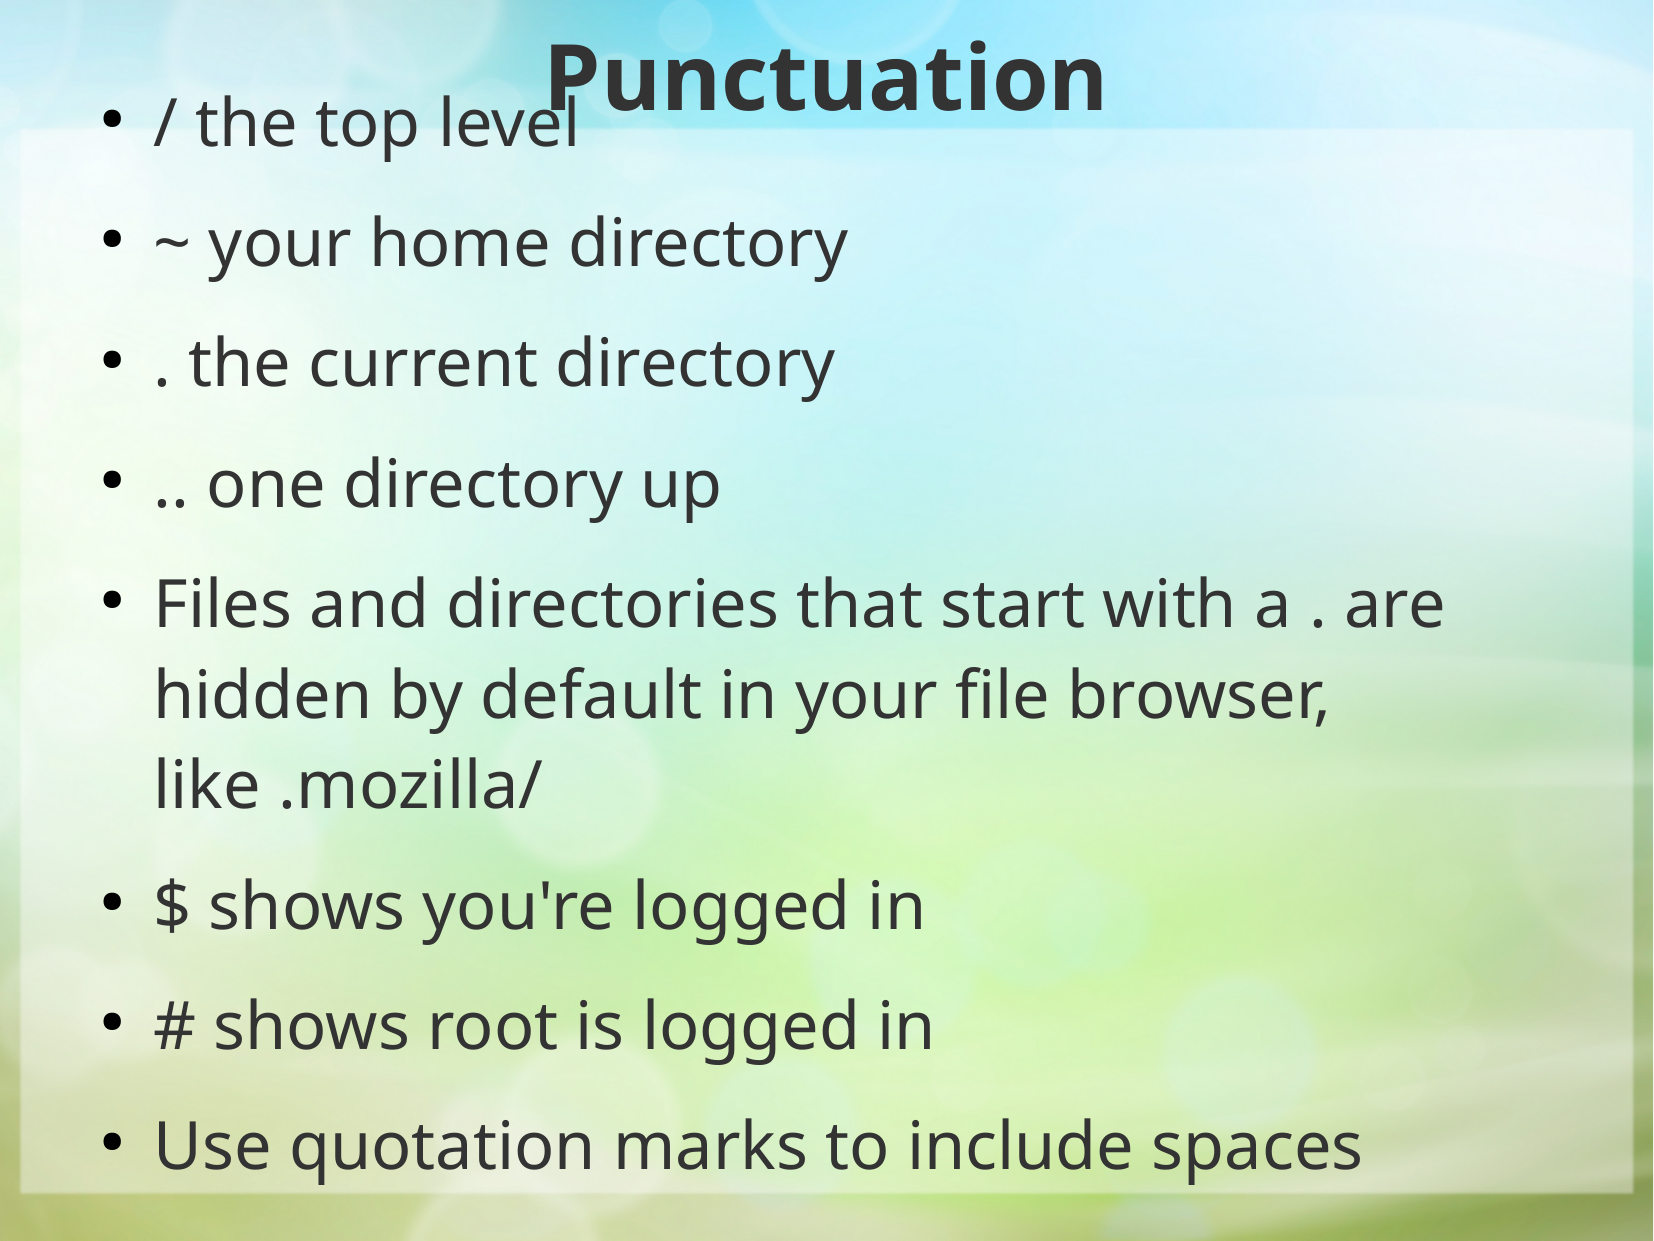

# Punctuation
/ the top level
~ your home directory
. the current directory
.. one directory up
Files and directories that start with a . are hidden by default in your file browser, like .mozilla/
$ shows you're logged in
# shows root is logged in
Use quotation marks to include spaces